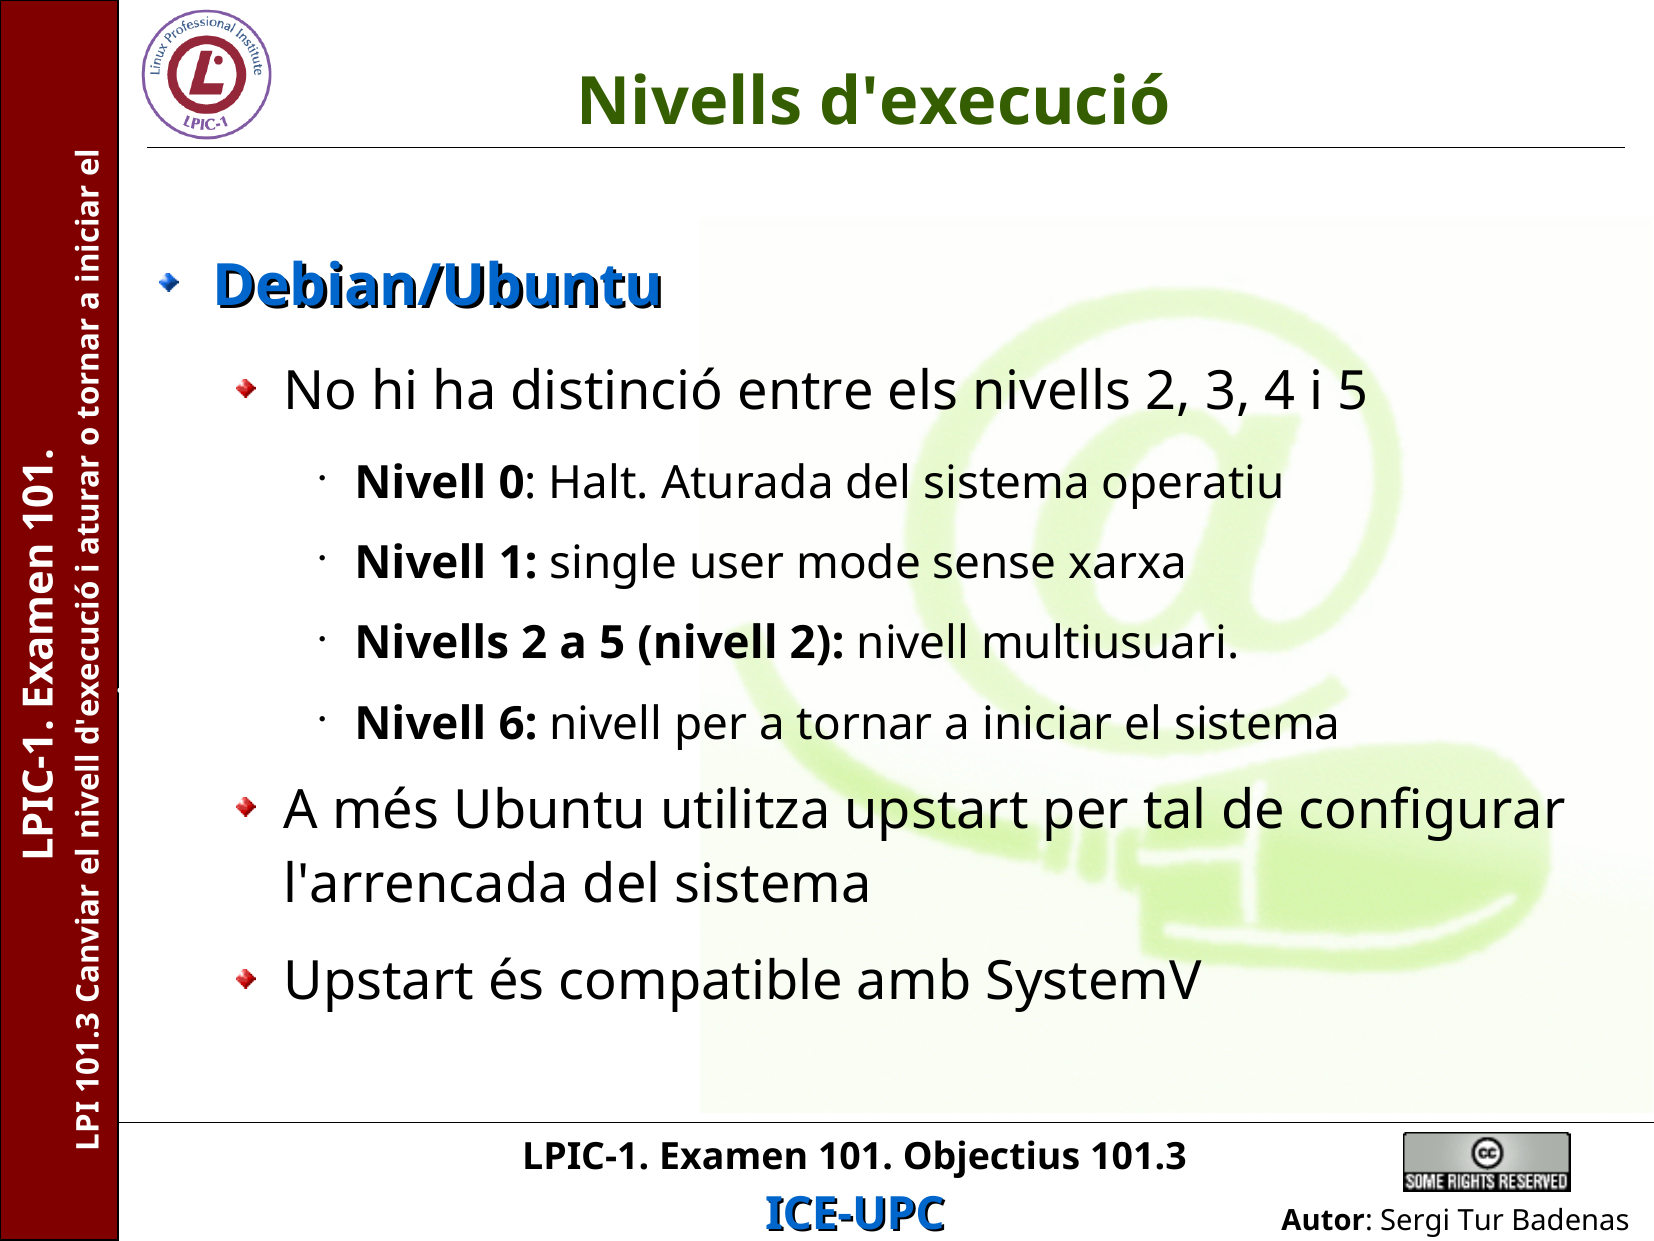

# Nivells d'execució
Debian/Ubuntu
No hi ha distinció entre els nivells 2, 3, 4 i 5
Nivell 0: Halt. Aturada del sistema operatiu
Nivell 1: single user mode sense xarxa
Nivells 2 a 5 (nivell 2): nivell multiusuari.
Nivell 6: nivell per a tornar a iniciar el sistema
A més Ubuntu utilitza upstart per tal de configurar l'arrencada del sistema
Upstart és compatible amb SystemV